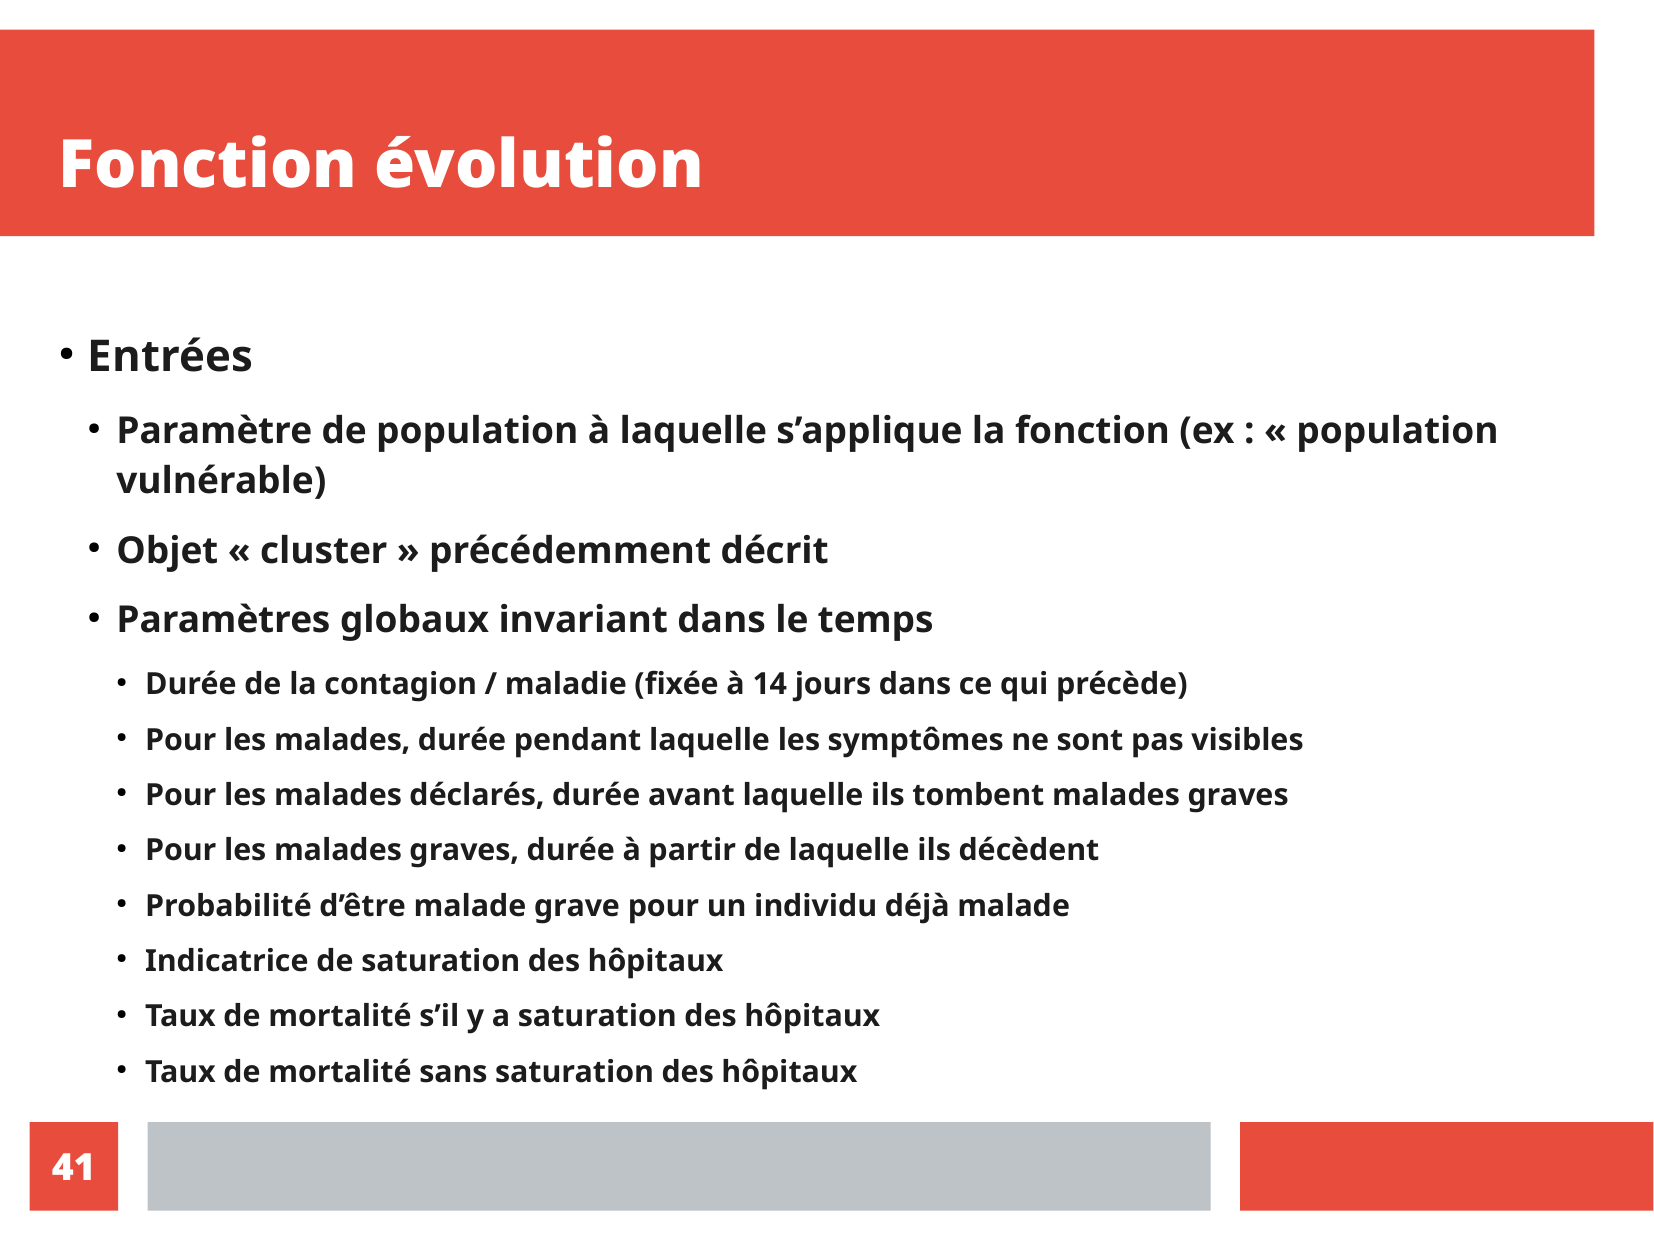

# Fonction évolution
Entrées
Paramètre de population à laquelle s’applique la fonction (ex : « population vulnérable)
Objet « cluster » précédemment décrit
Paramètres globaux invariant dans le temps
Durée de la contagion / maladie (fixée à 14 jours dans ce qui précède)
Pour les malades, durée pendant laquelle les symptômes ne sont pas visibles
Pour les malades déclarés, durée avant laquelle ils tombent malades graves
Pour les malades graves, durée à partir de laquelle ils décèdent
Probabilité d’être malade grave pour un individu déjà malade
Indicatrice de saturation des hôpitaux
Taux de mortalité s’il y a saturation des hôpitaux
Taux de mortalité sans saturation des hôpitaux
41